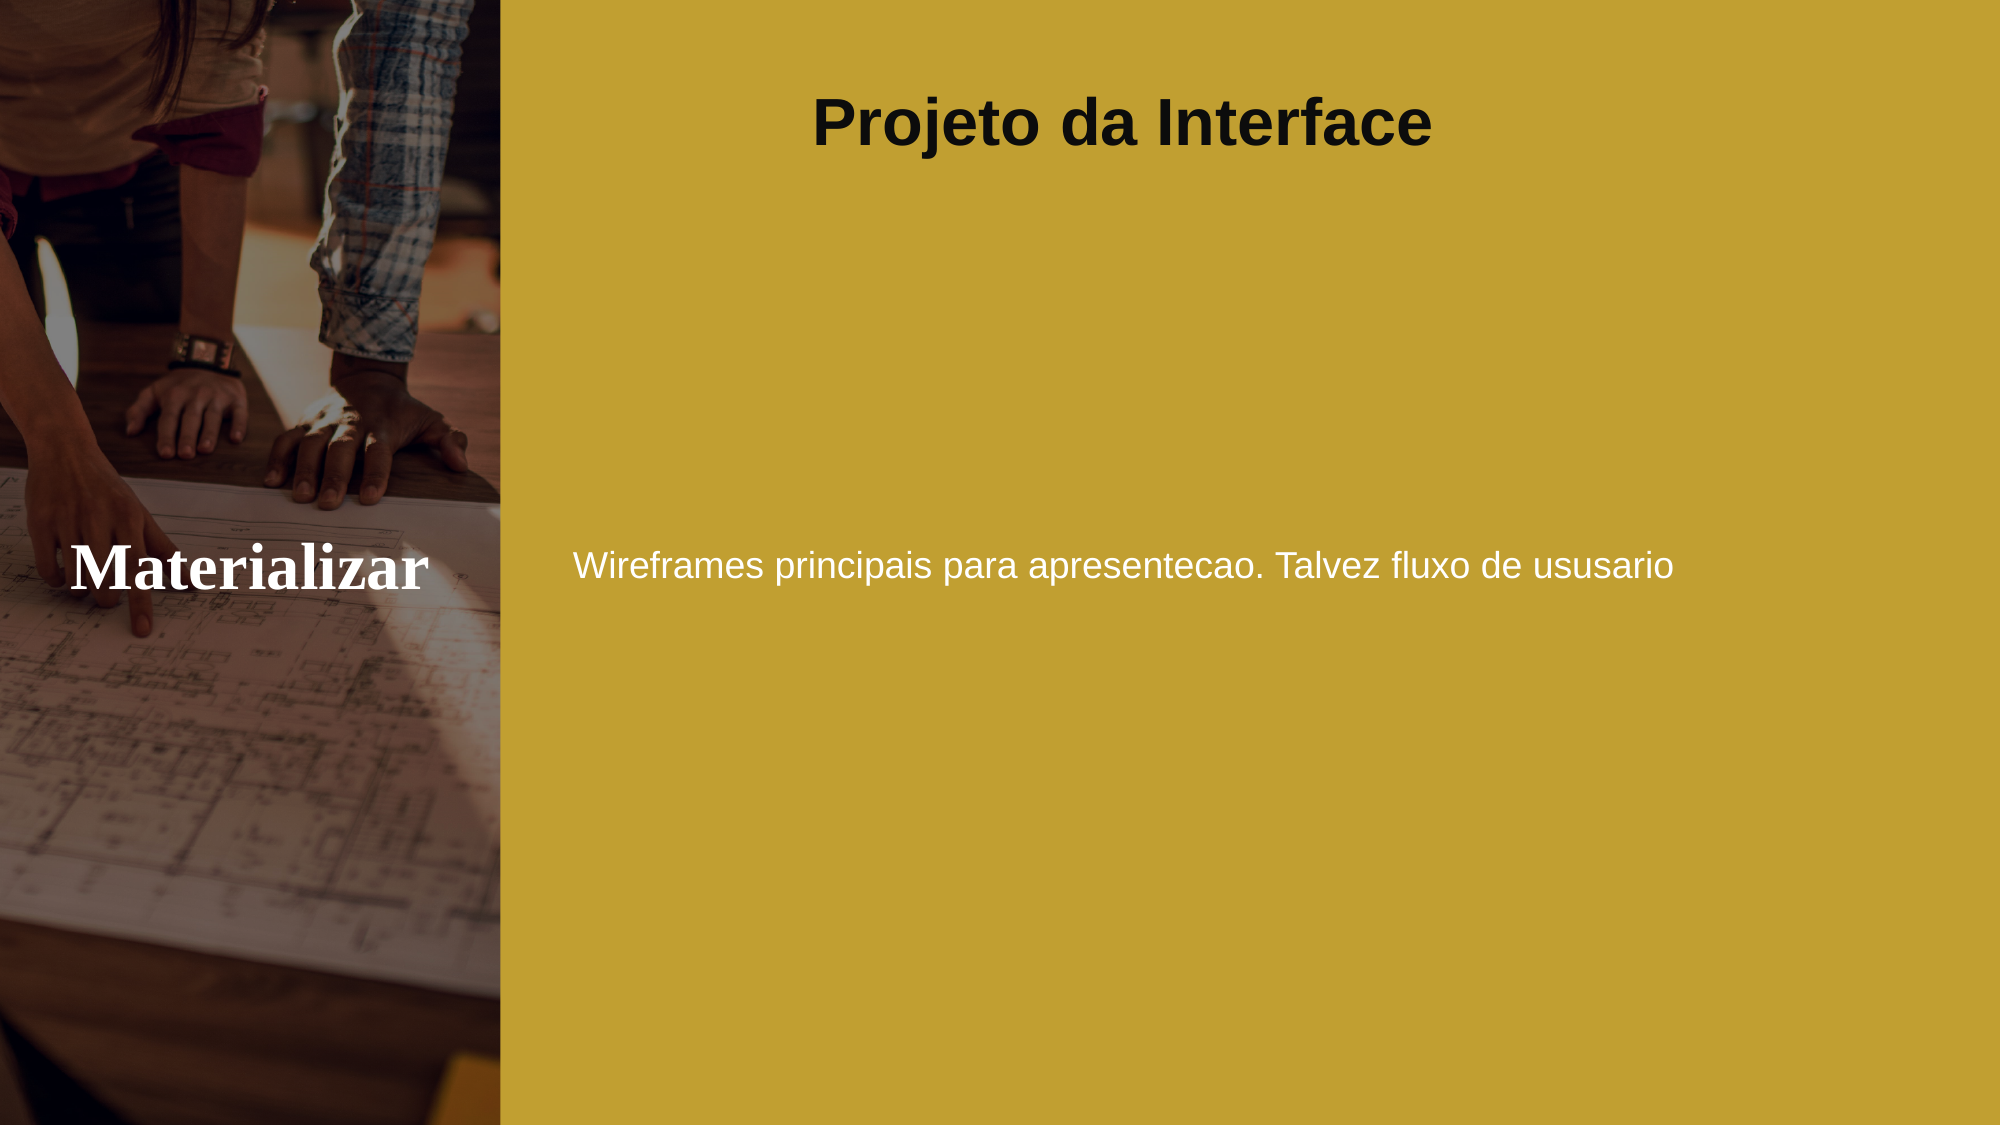

Wireframes principais para apresentecao. Talvez fluxo de ususario
Projeto da Interface
Materializar